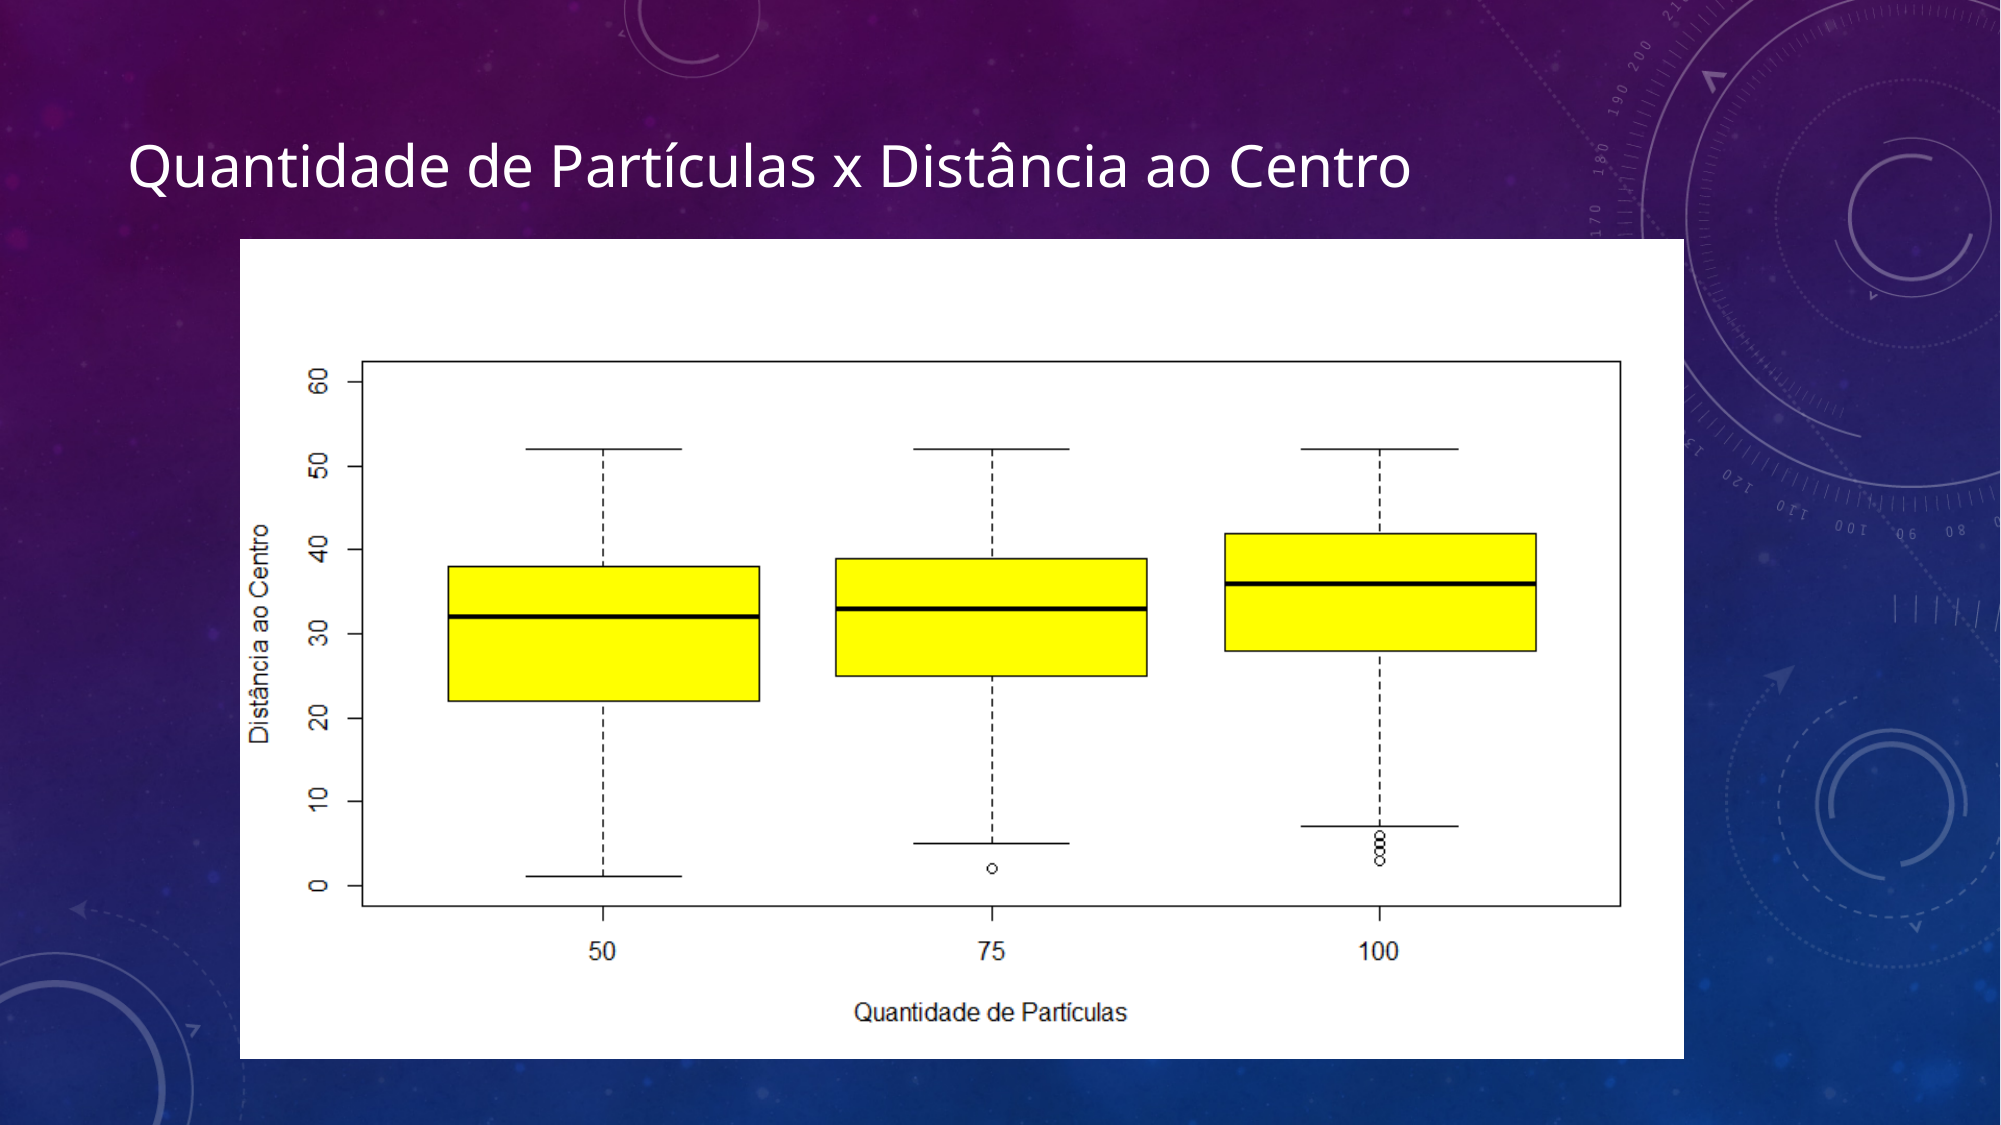

# Quantidade de Partículas x Distância ao Centro